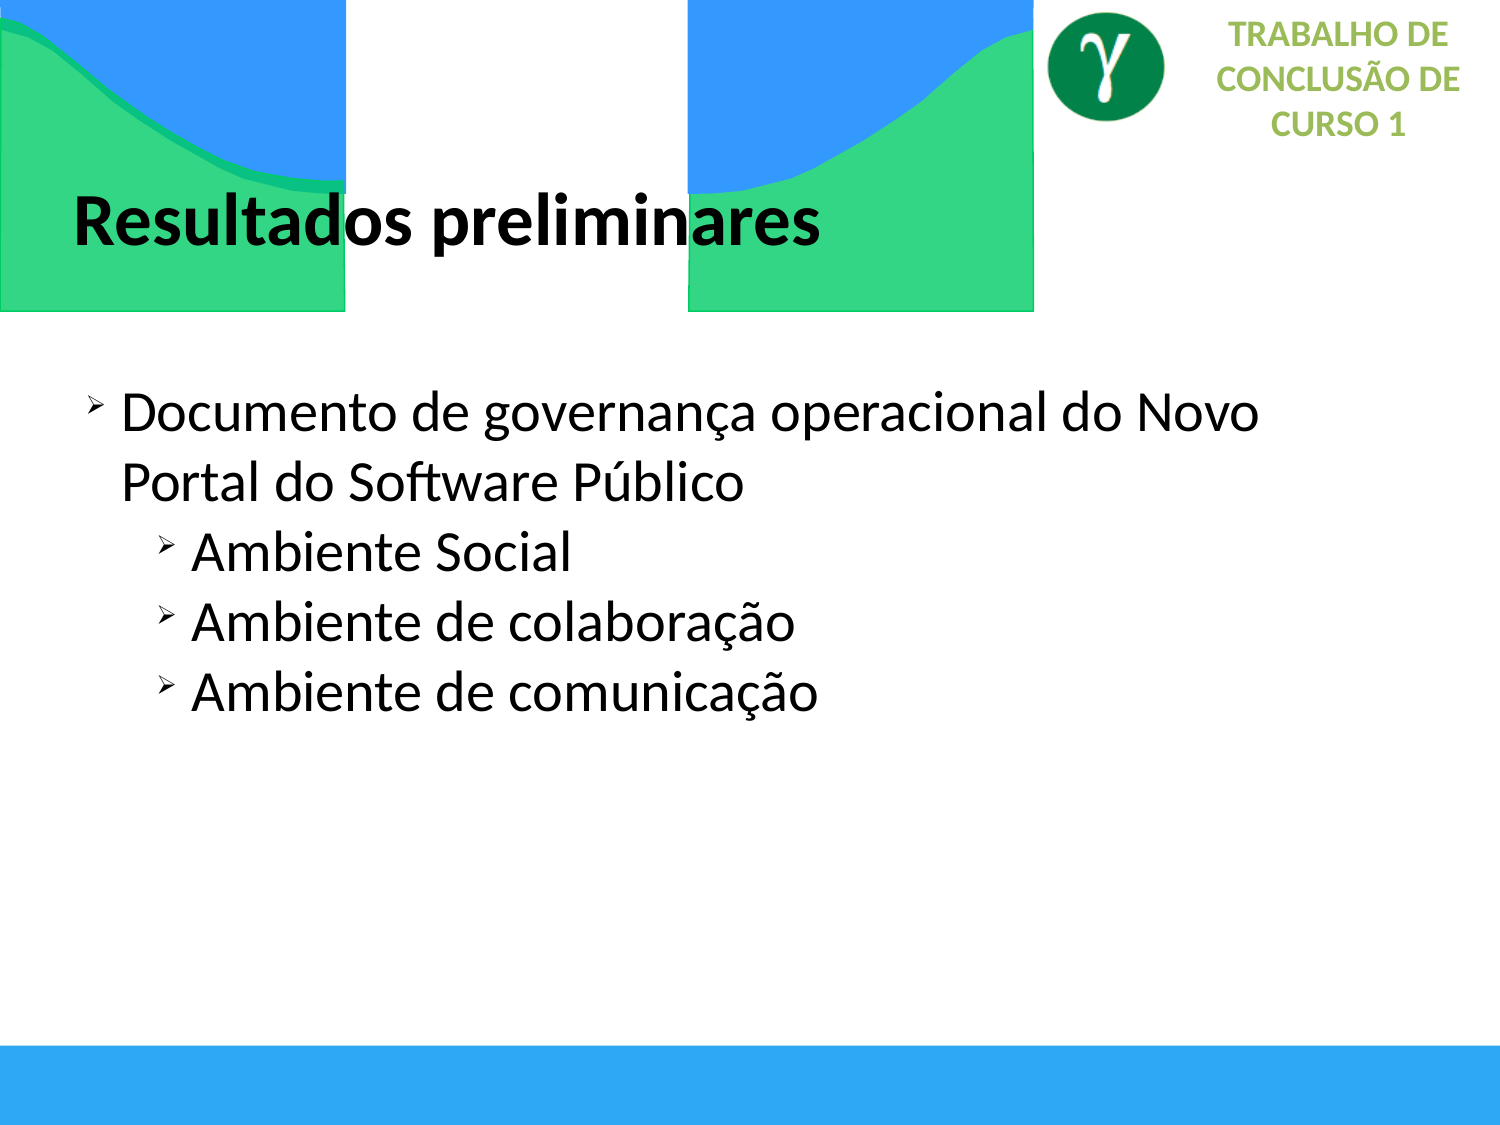

TRABALHO DE CONCLUSÃO DE CURSO 1
Resultados preliminares
Documento de governança operacional do Novo Portal do Software Público
Ambiente Social
Ambiente de colaboração
Ambiente de comunicação